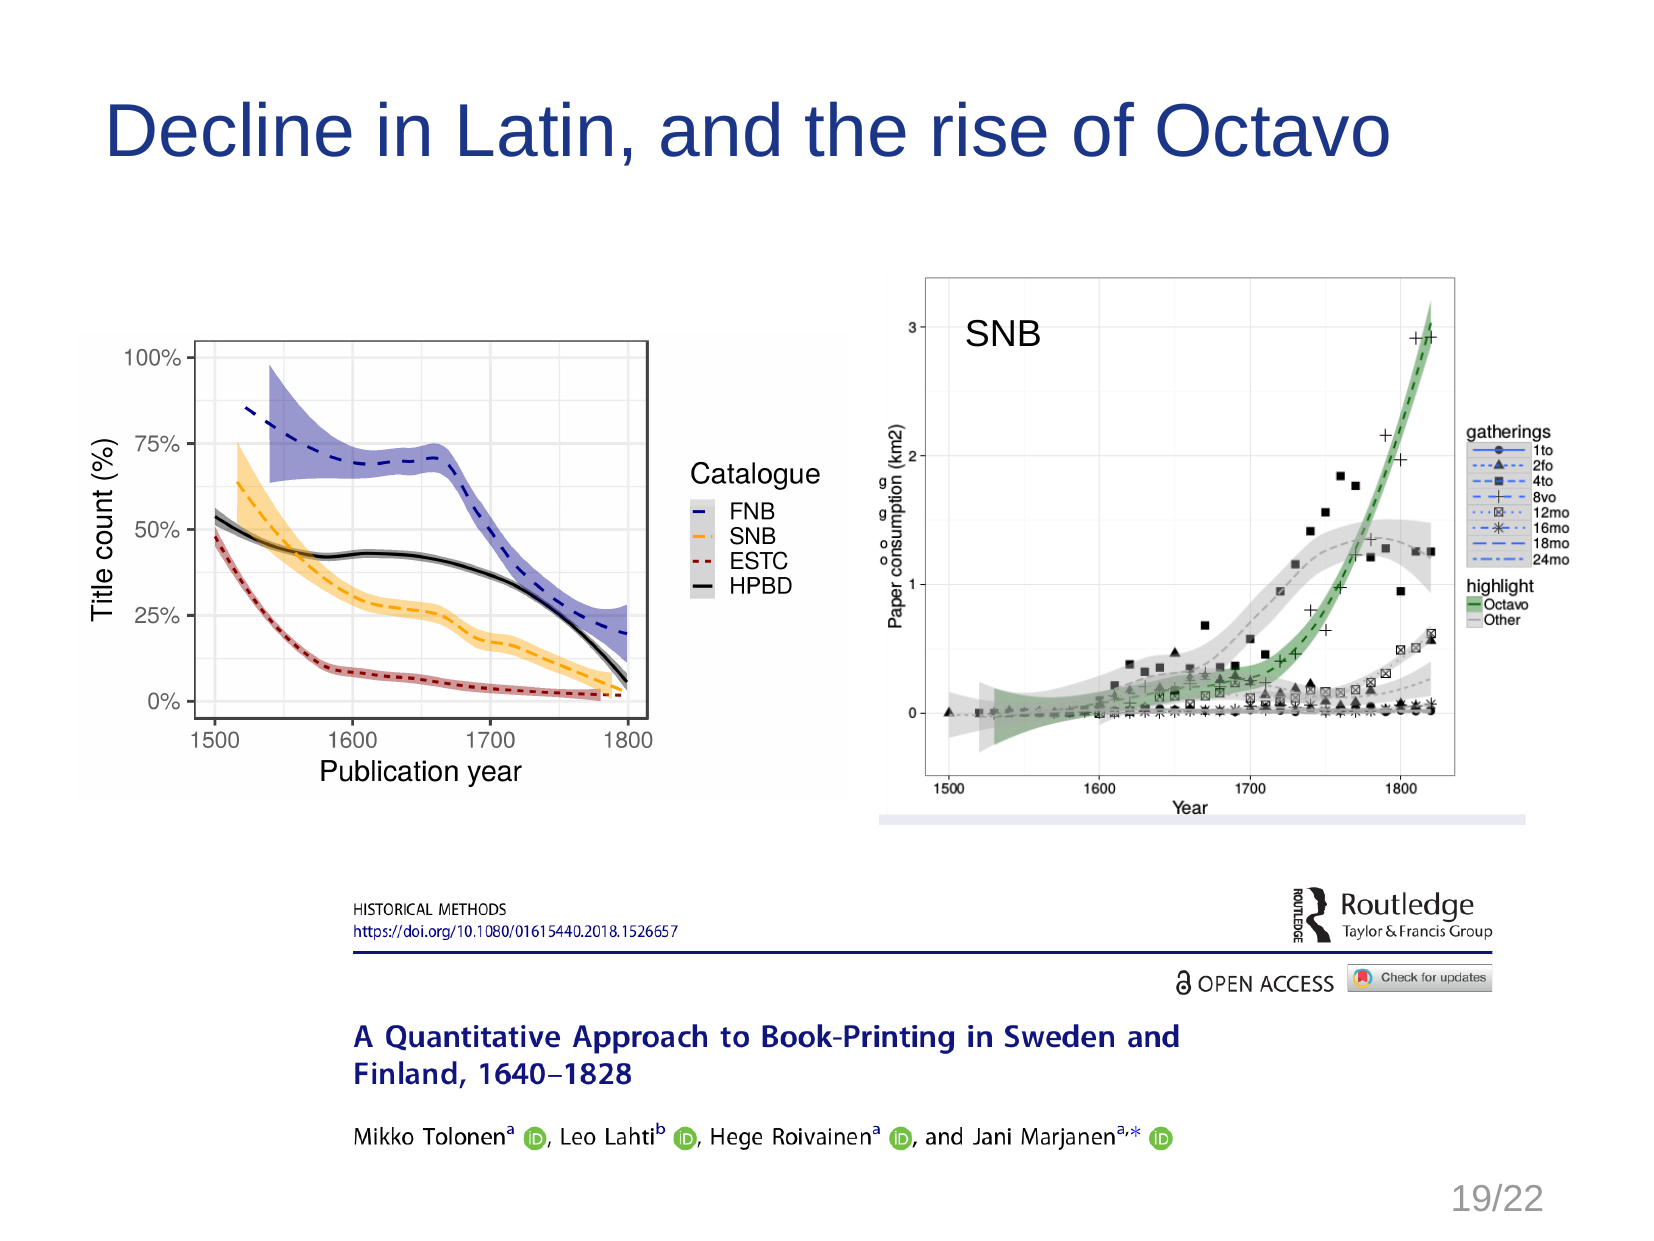

Decline in Latin, and the rise of Octavo
SNB